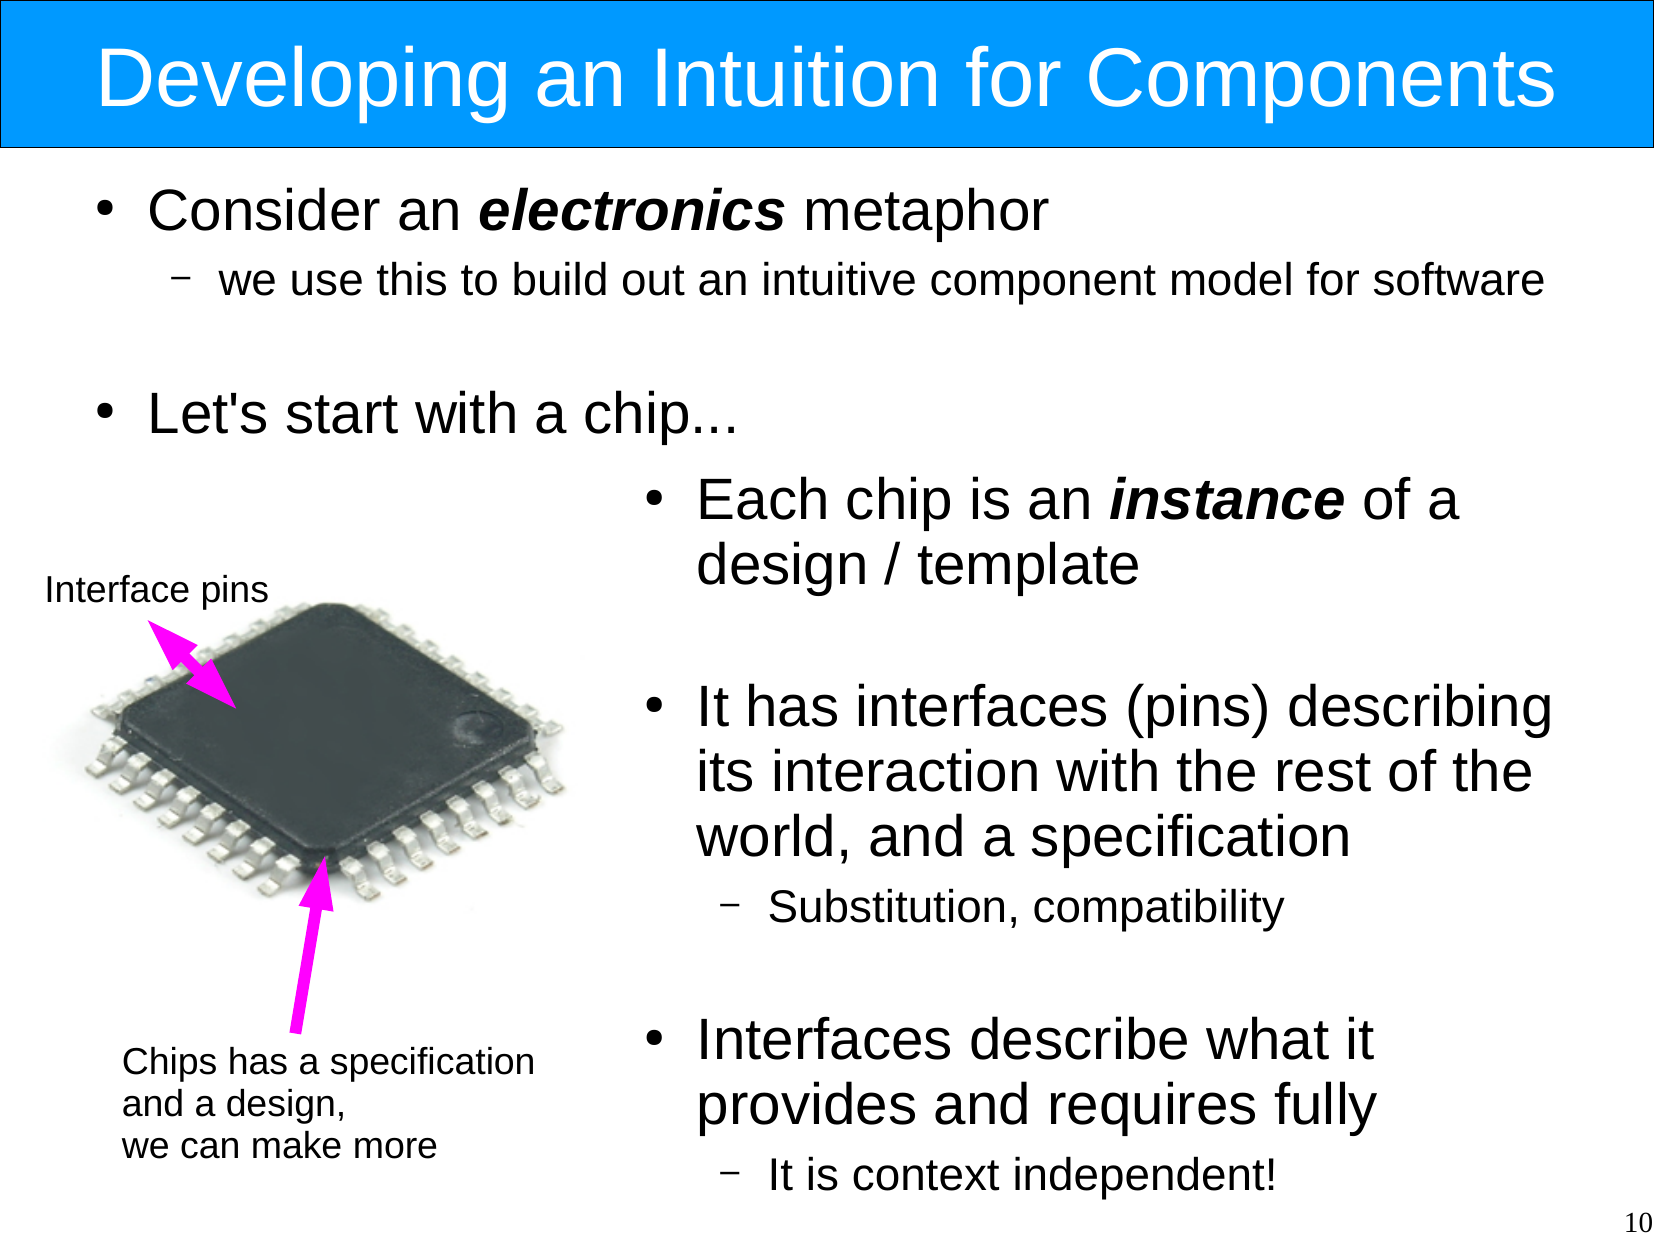

# Developing an Intuition for Components
Consider an electronics metaphor
we use this to build out an intuitive component model for software
Let's start with a chip...
Each chip is an instance of a design / template
It has interfaces (pins) describing its interaction with the rest of the world, and a specification
Substitution, compatibility
Interfaces describe what it provides and requires fully
It is context independent!
Interface pins
Chips has a specification
and a design,
we can make more
10